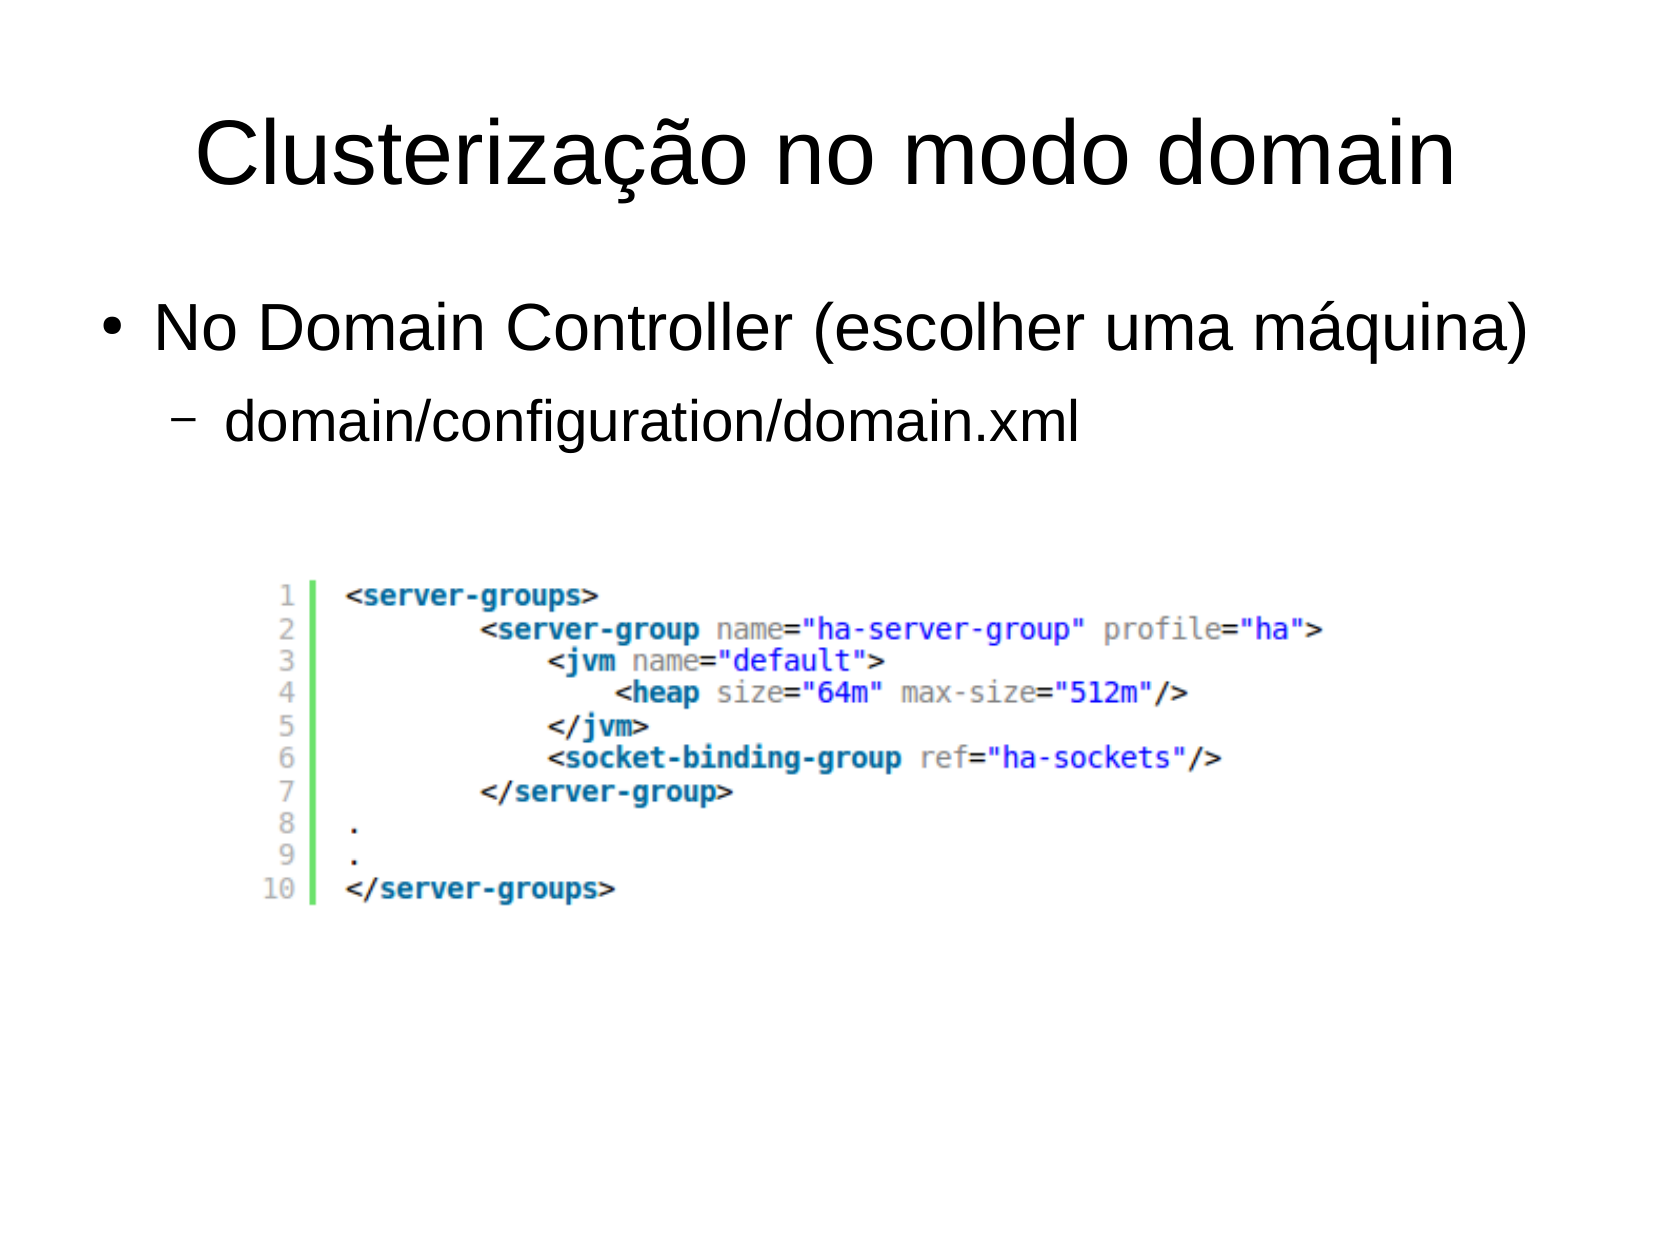

# Clusterização no modo domain
No Domain Controller (escolher uma máquina)
domain/configuration/domain.xml